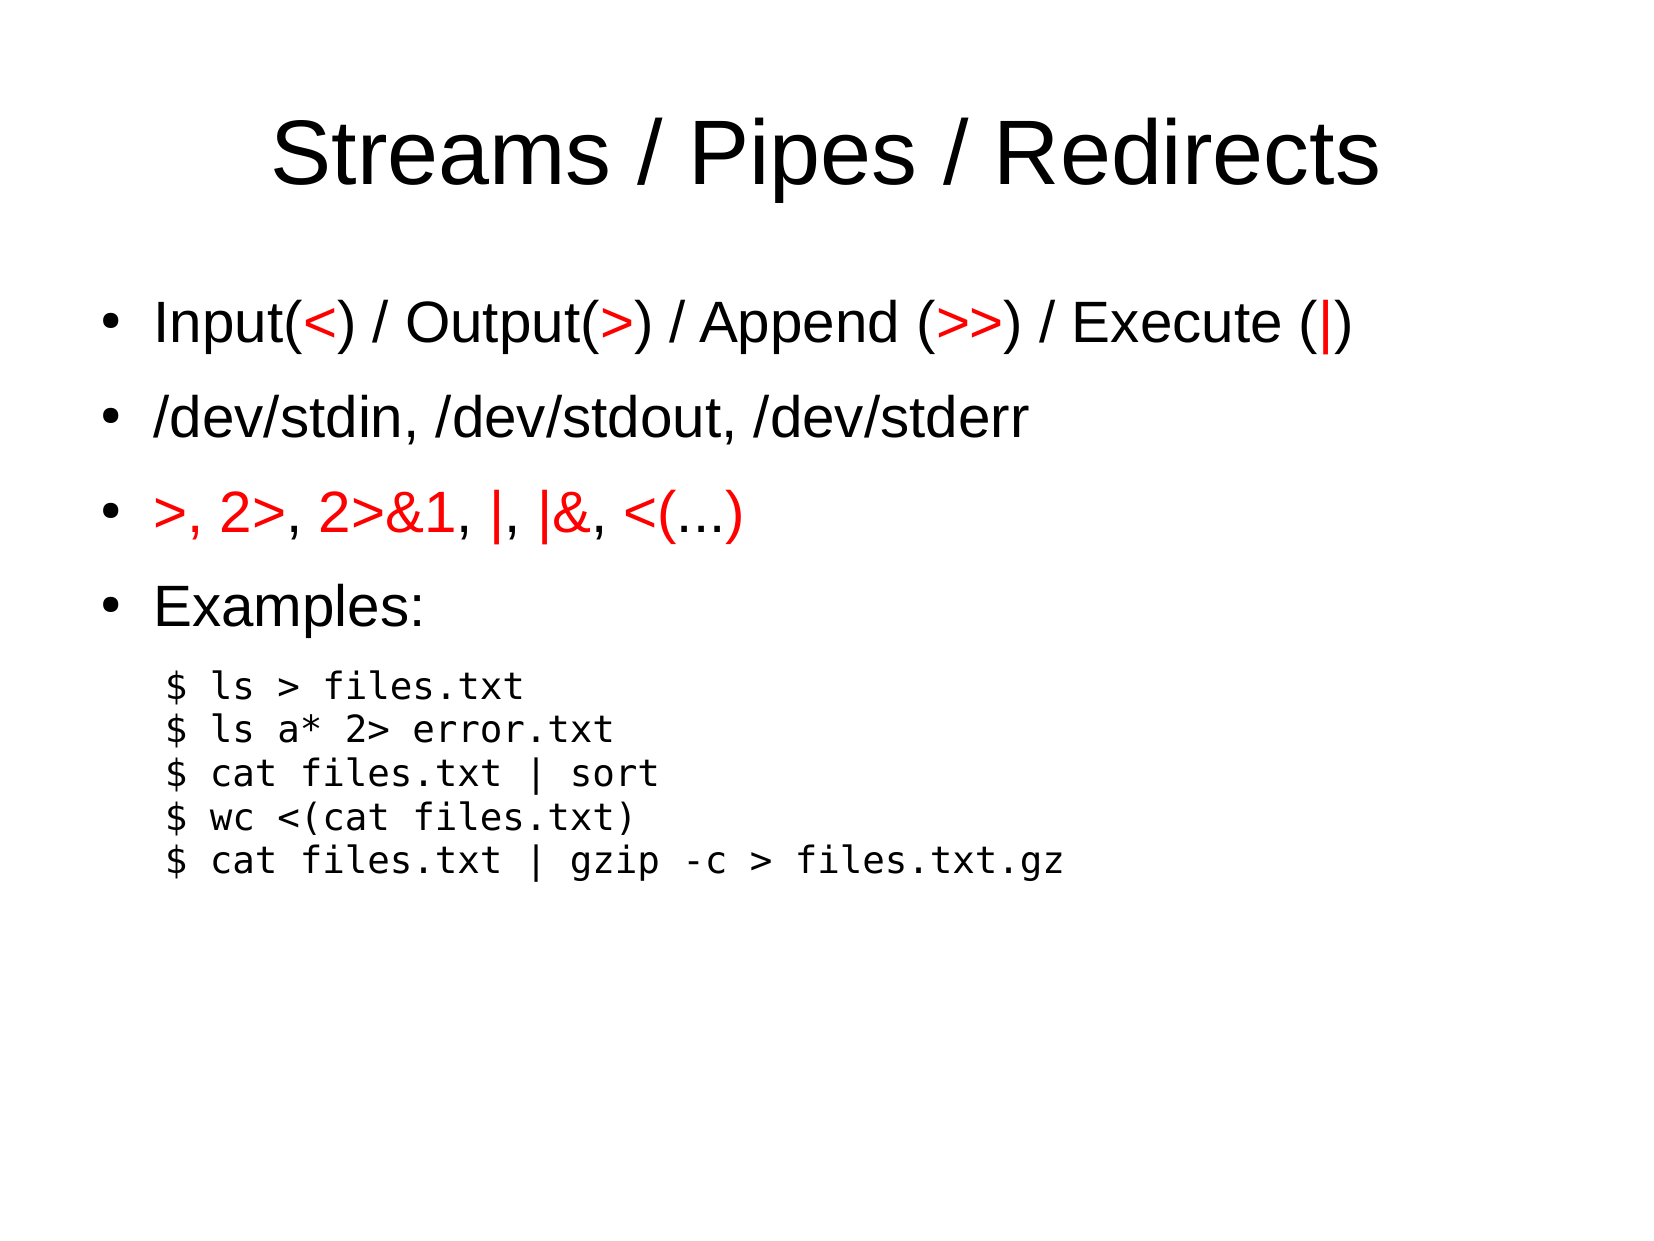

# Streams / Pipes / Redirects
Input(<) / Output(>) / Append (>>) / Execute (|)
/dev/stdin, /dev/stdout, /dev/stderr
>, 2>, 2>&1, |, |&, <(...)
Examples:
$ ls > files.txt
$ ls a* 2> error.txt
$ cat files.txt | sort
$ wc <(cat files.txt)
$ cat files.txt | gzip -c > files.txt.gz